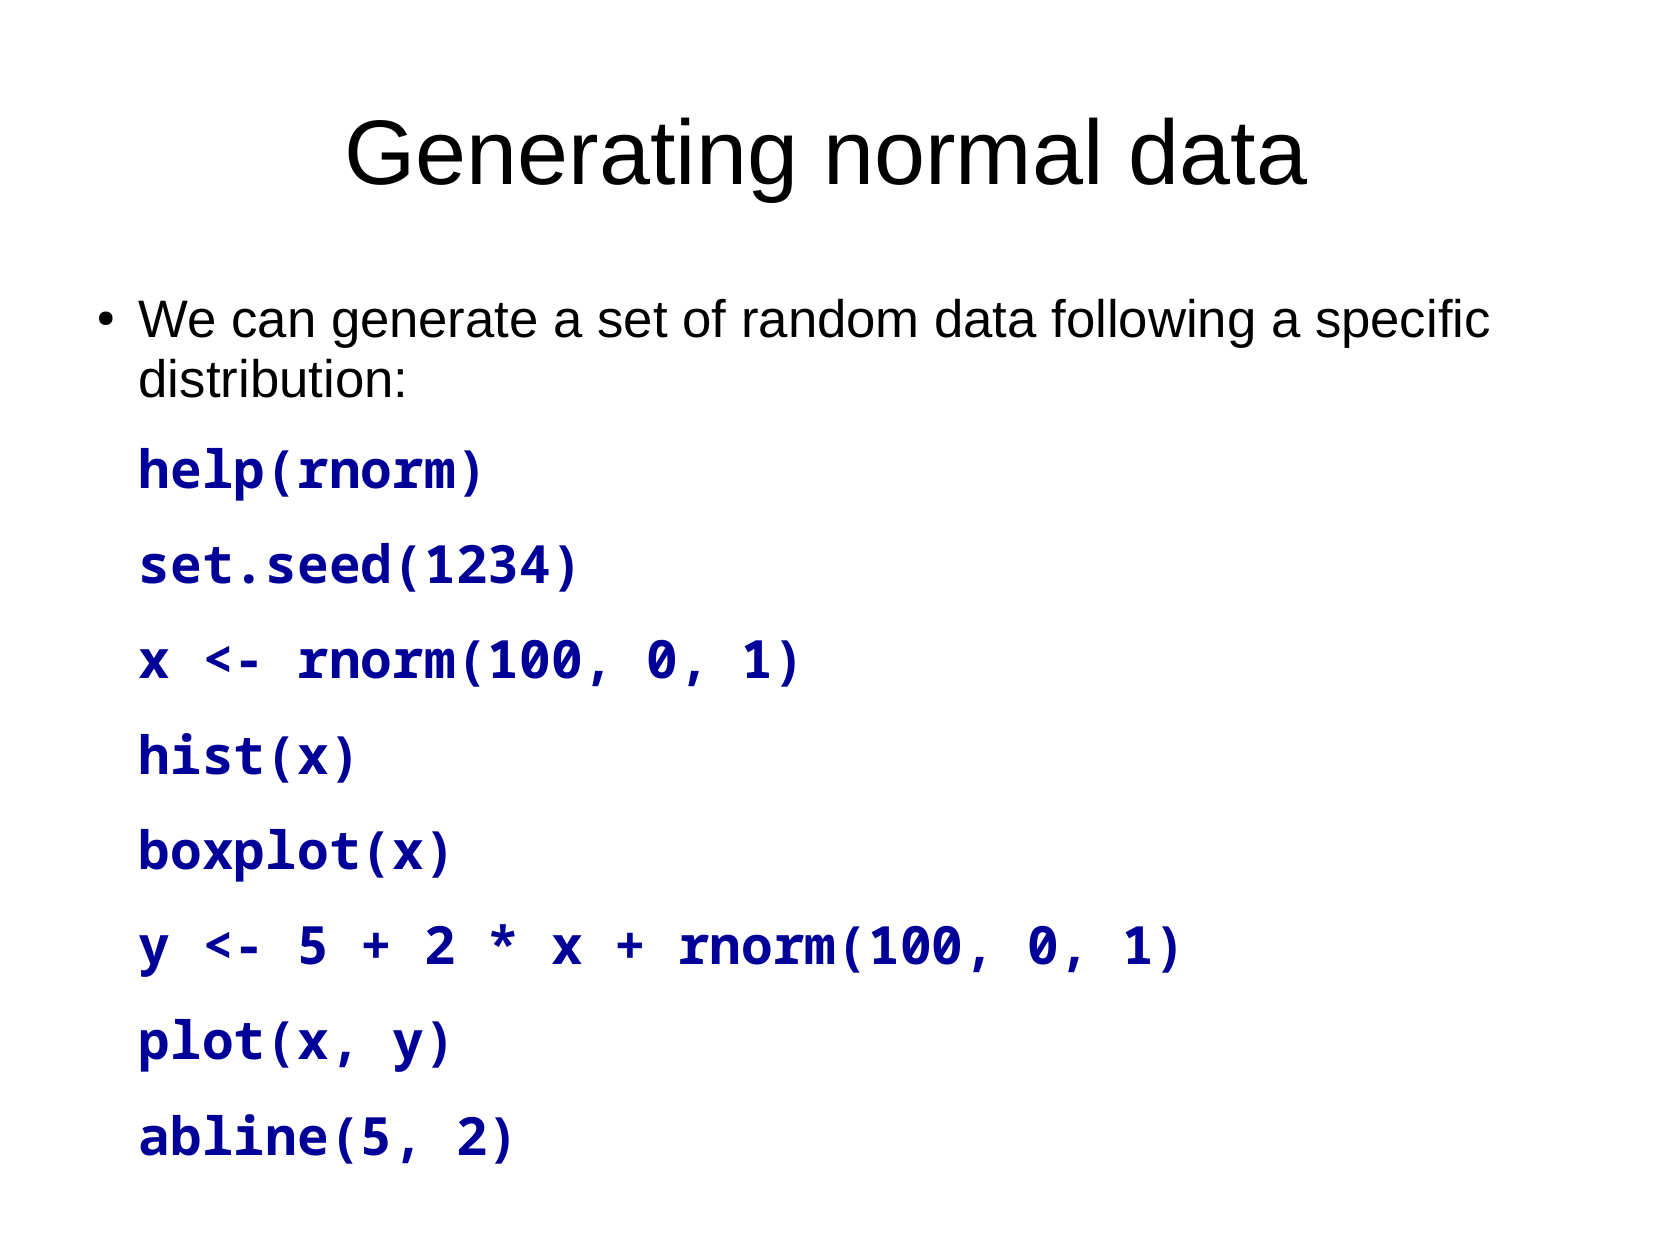

# Generating normal data
We can generate a set of random data following a specific distribution:
help(rnorm)
set.seed(1234)
x <- rnorm(100, 0, 1)
hist(x)
boxplot(x)
y <- 5 + 2 * x + rnorm(100, 0, 1)
plot(x, y)
abline(5, 2)